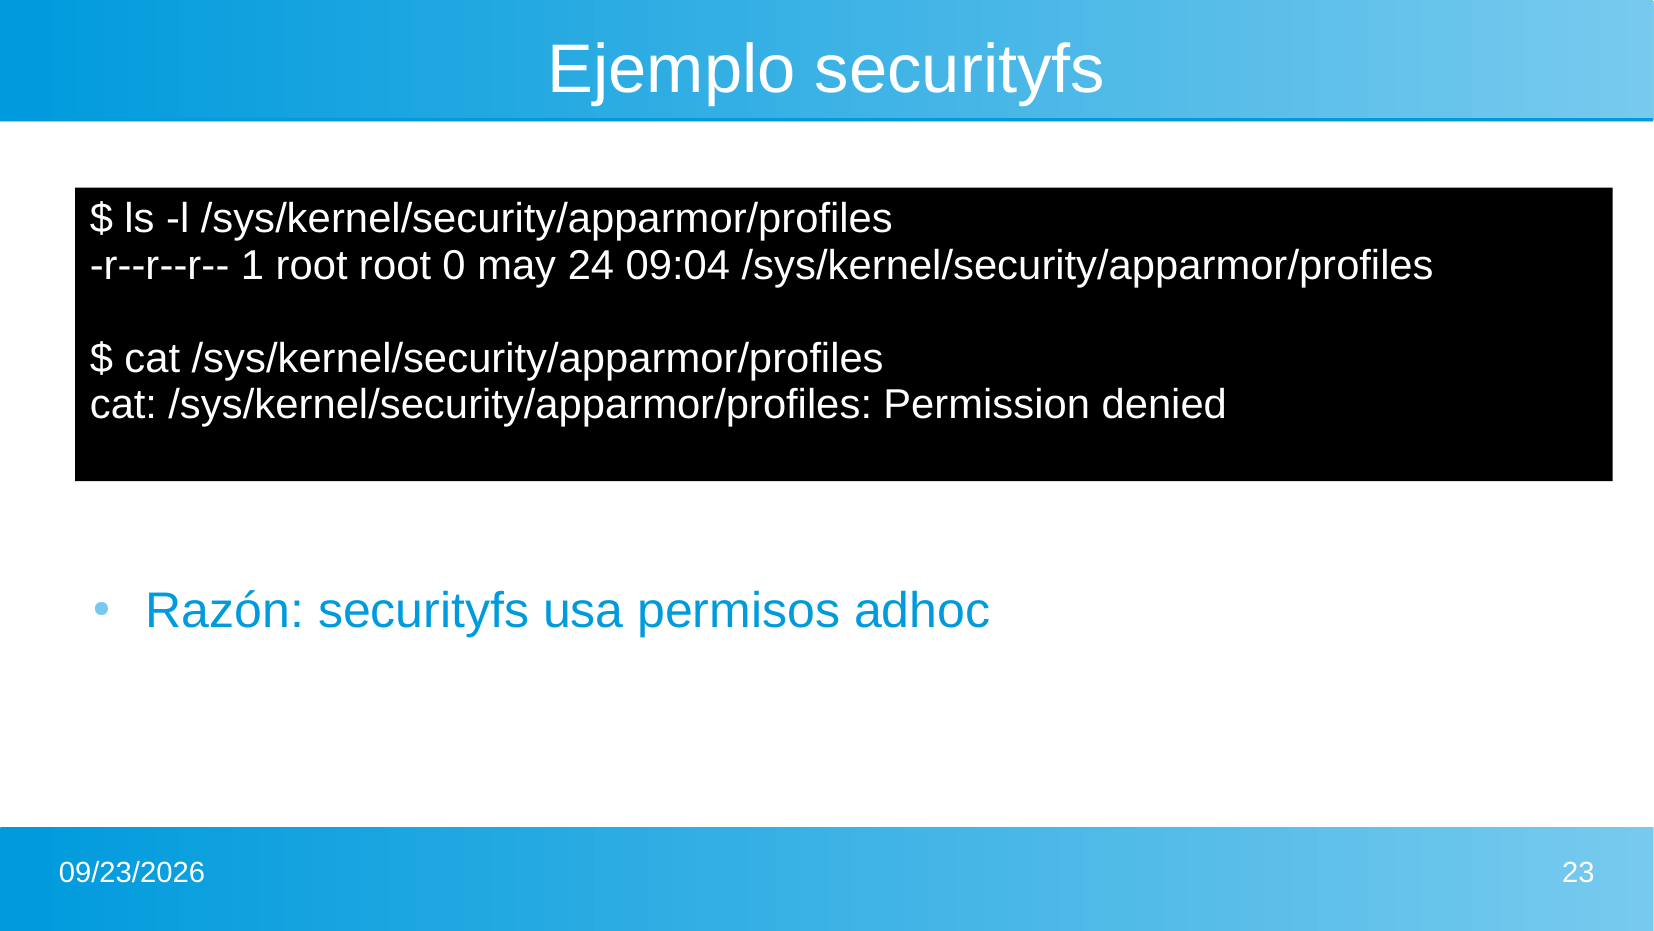

# Ejemplo securityfs
$ ls -l /sys/kernel/security/apparmor/profiles
-r--r--r-- 1 root root 0 may 24 09:04 /sys/kernel/security/apparmor/profiles
$ cat /sys/kernel/security/apparmor/profiles
cat: /sys/kernel/security/apparmor/profiles: Permission denied
Razón: securityfs usa permisos adhoc
23